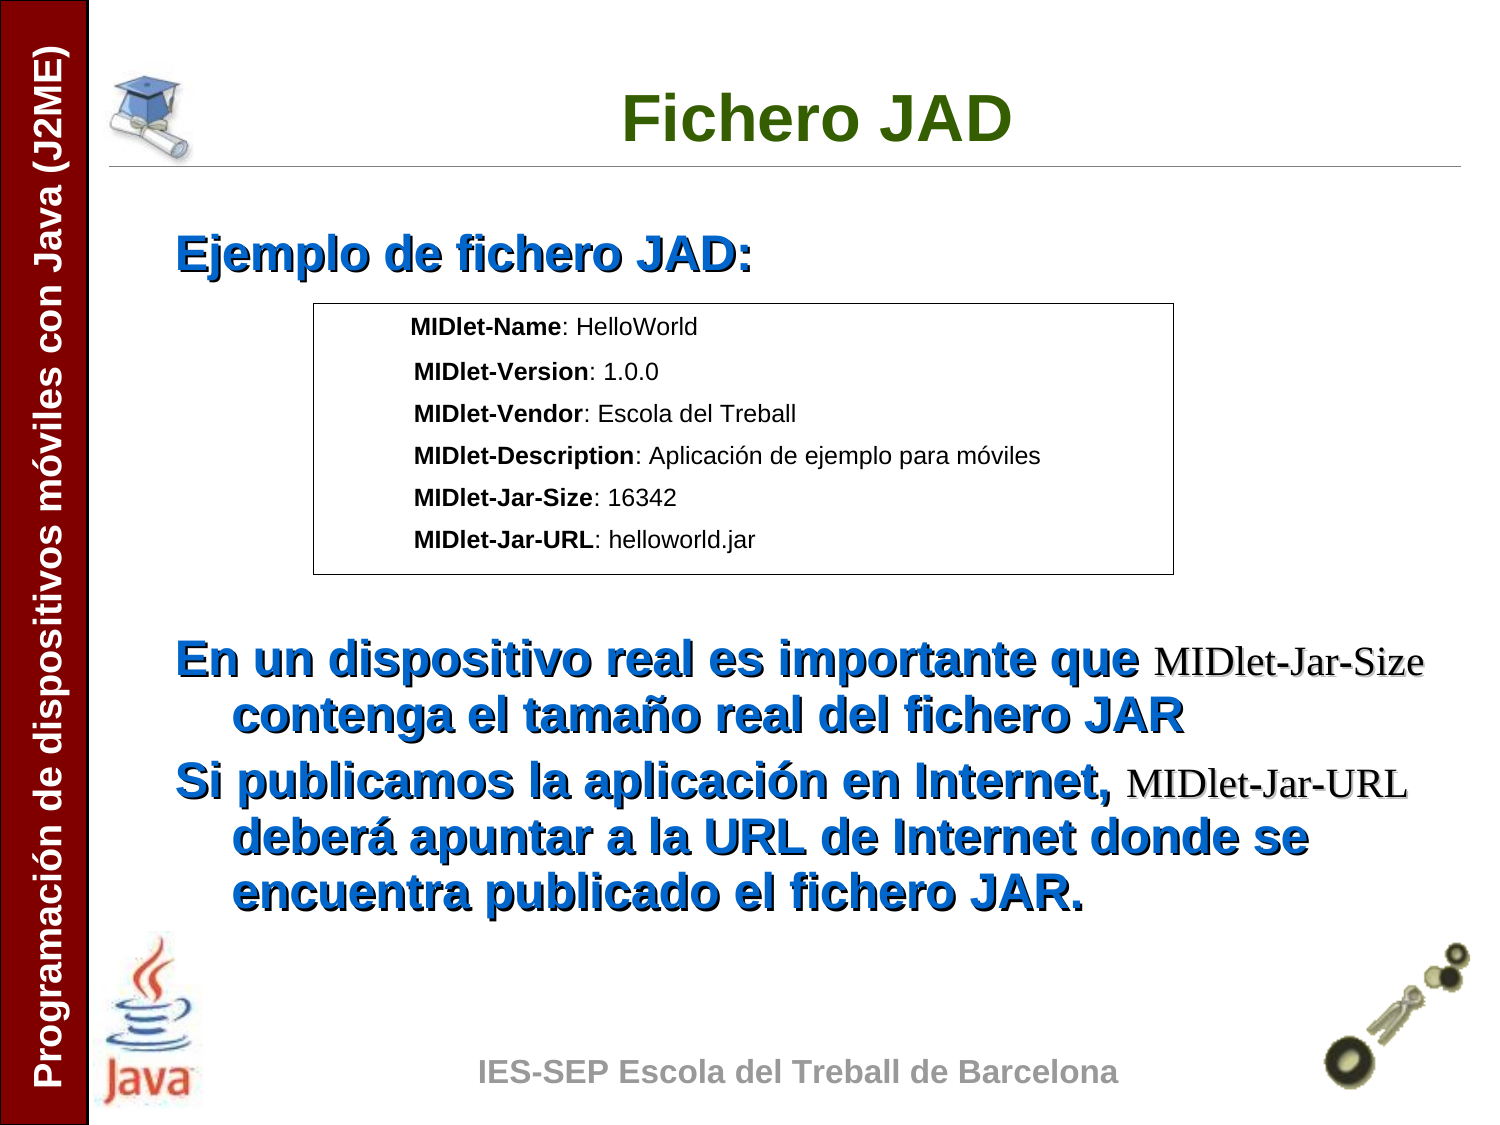

# Fichero JAD
Ejemplo de fichero JAD:
 MIDlet-Name: HelloWorld
 MIDlet-Version: 1.0.0
 MIDlet-Vendor: Escola del Treball
 MIDlet-Description: Aplicación de ejemplo para móviles
 MIDlet-Jar-Size: 16342
 MIDlet-Jar-URL: helloworld.jar
En un dispositivo real es importante que MIDlet-Jar-Size contenga el tamaño real del fichero JAR
Si publicamos la aplicación en Internet, MIDlet-Jar-URL deberá apuntar a la URL de Internet donde se encuentra publicado el fichero JAR.